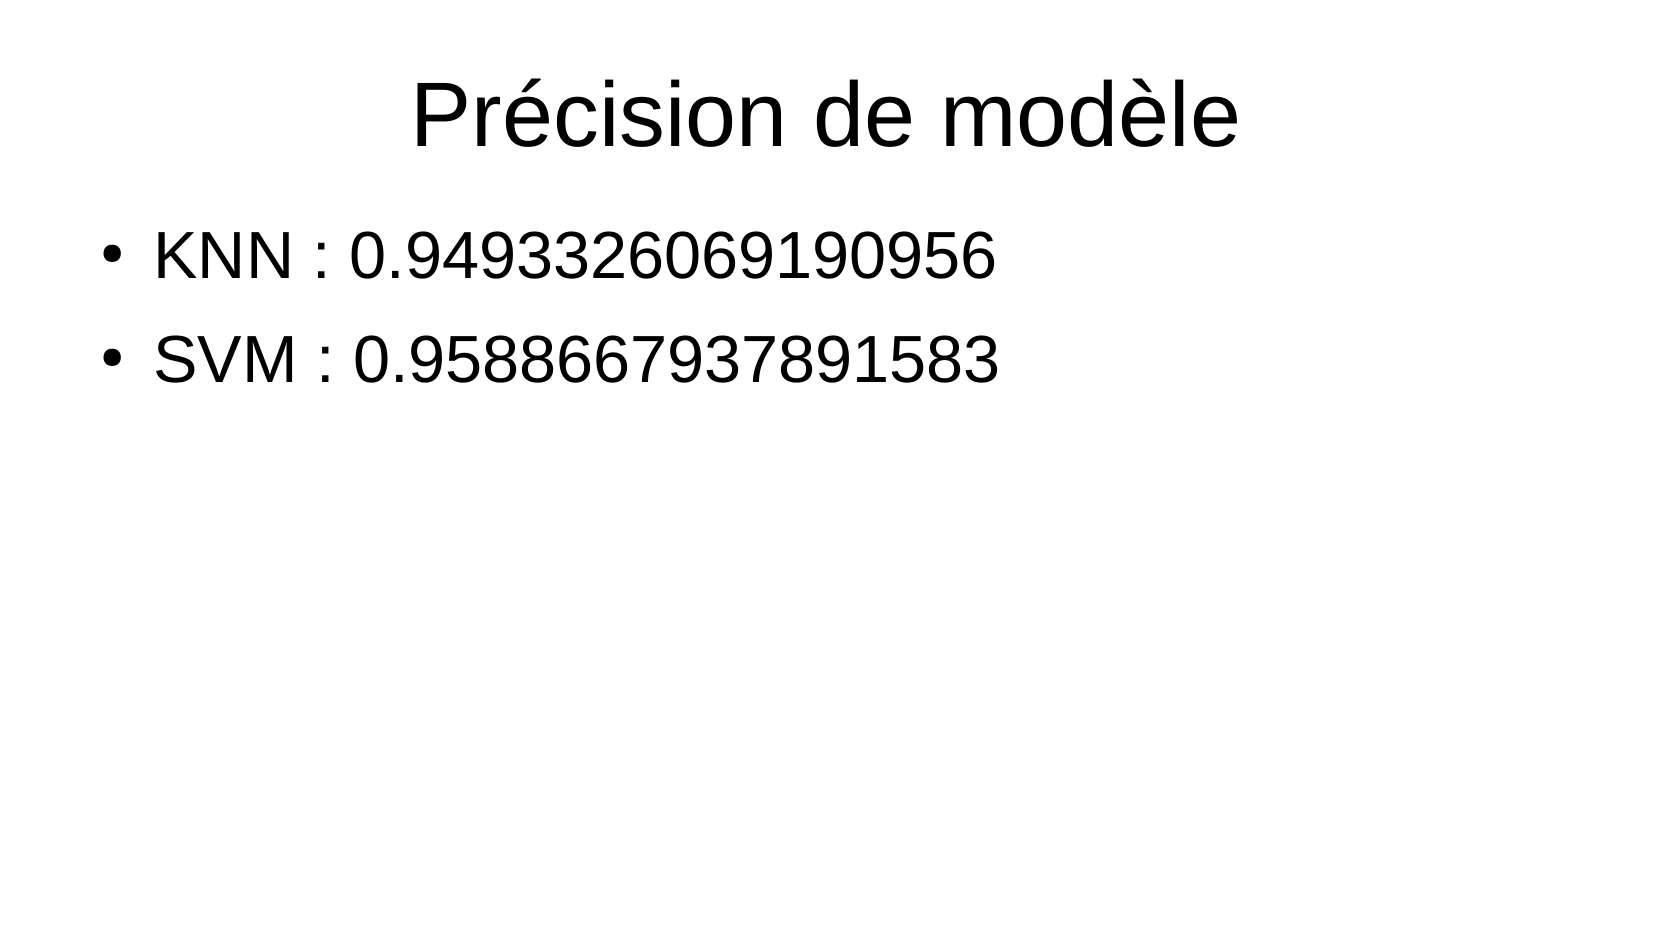

# Précision de modèle
KNN : 0.9493326069190956
SVM : 0.9588667937891583